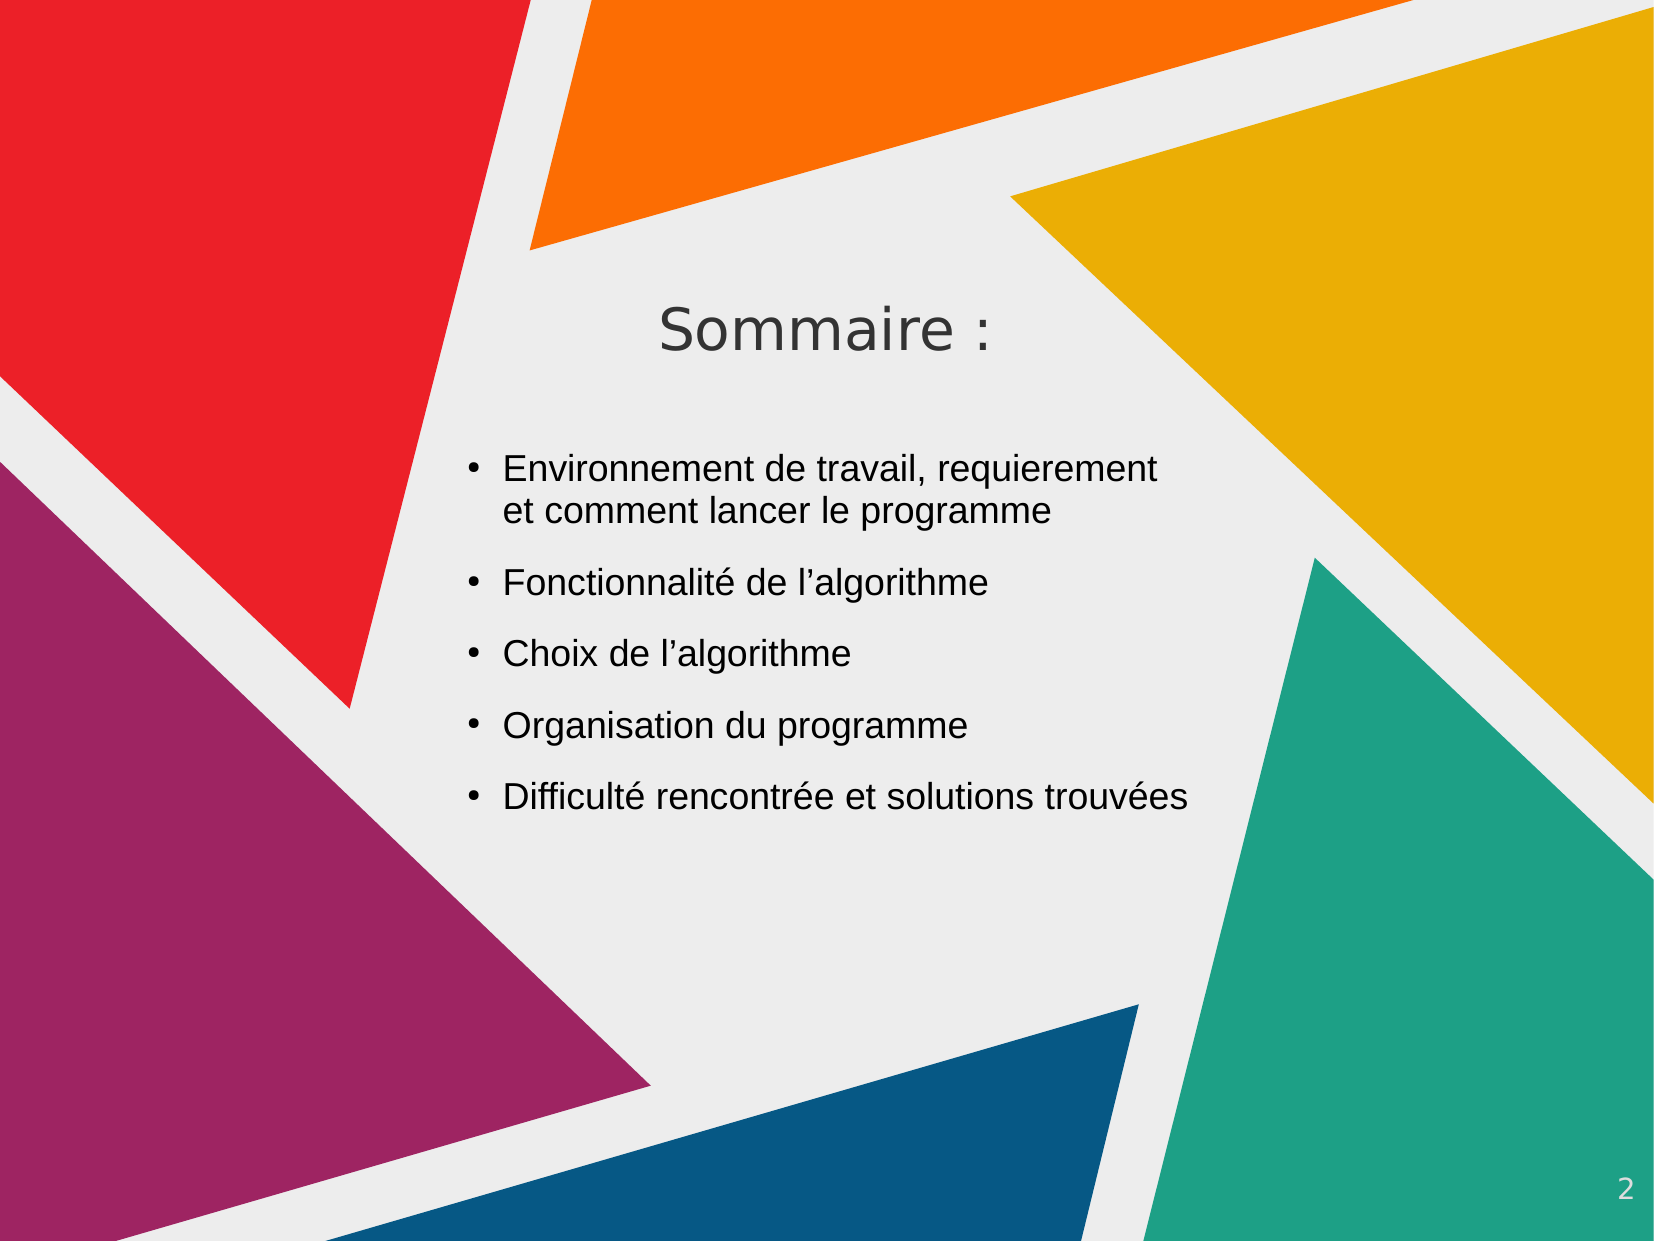

# Sommaire :
Environnement de travail, requierement et comment lancer le programme
Fonctionnalité de l’algorithme
Choix de l’algorithme
Organisation du programme
Difficulté rencontrée et solutions trouvées
2